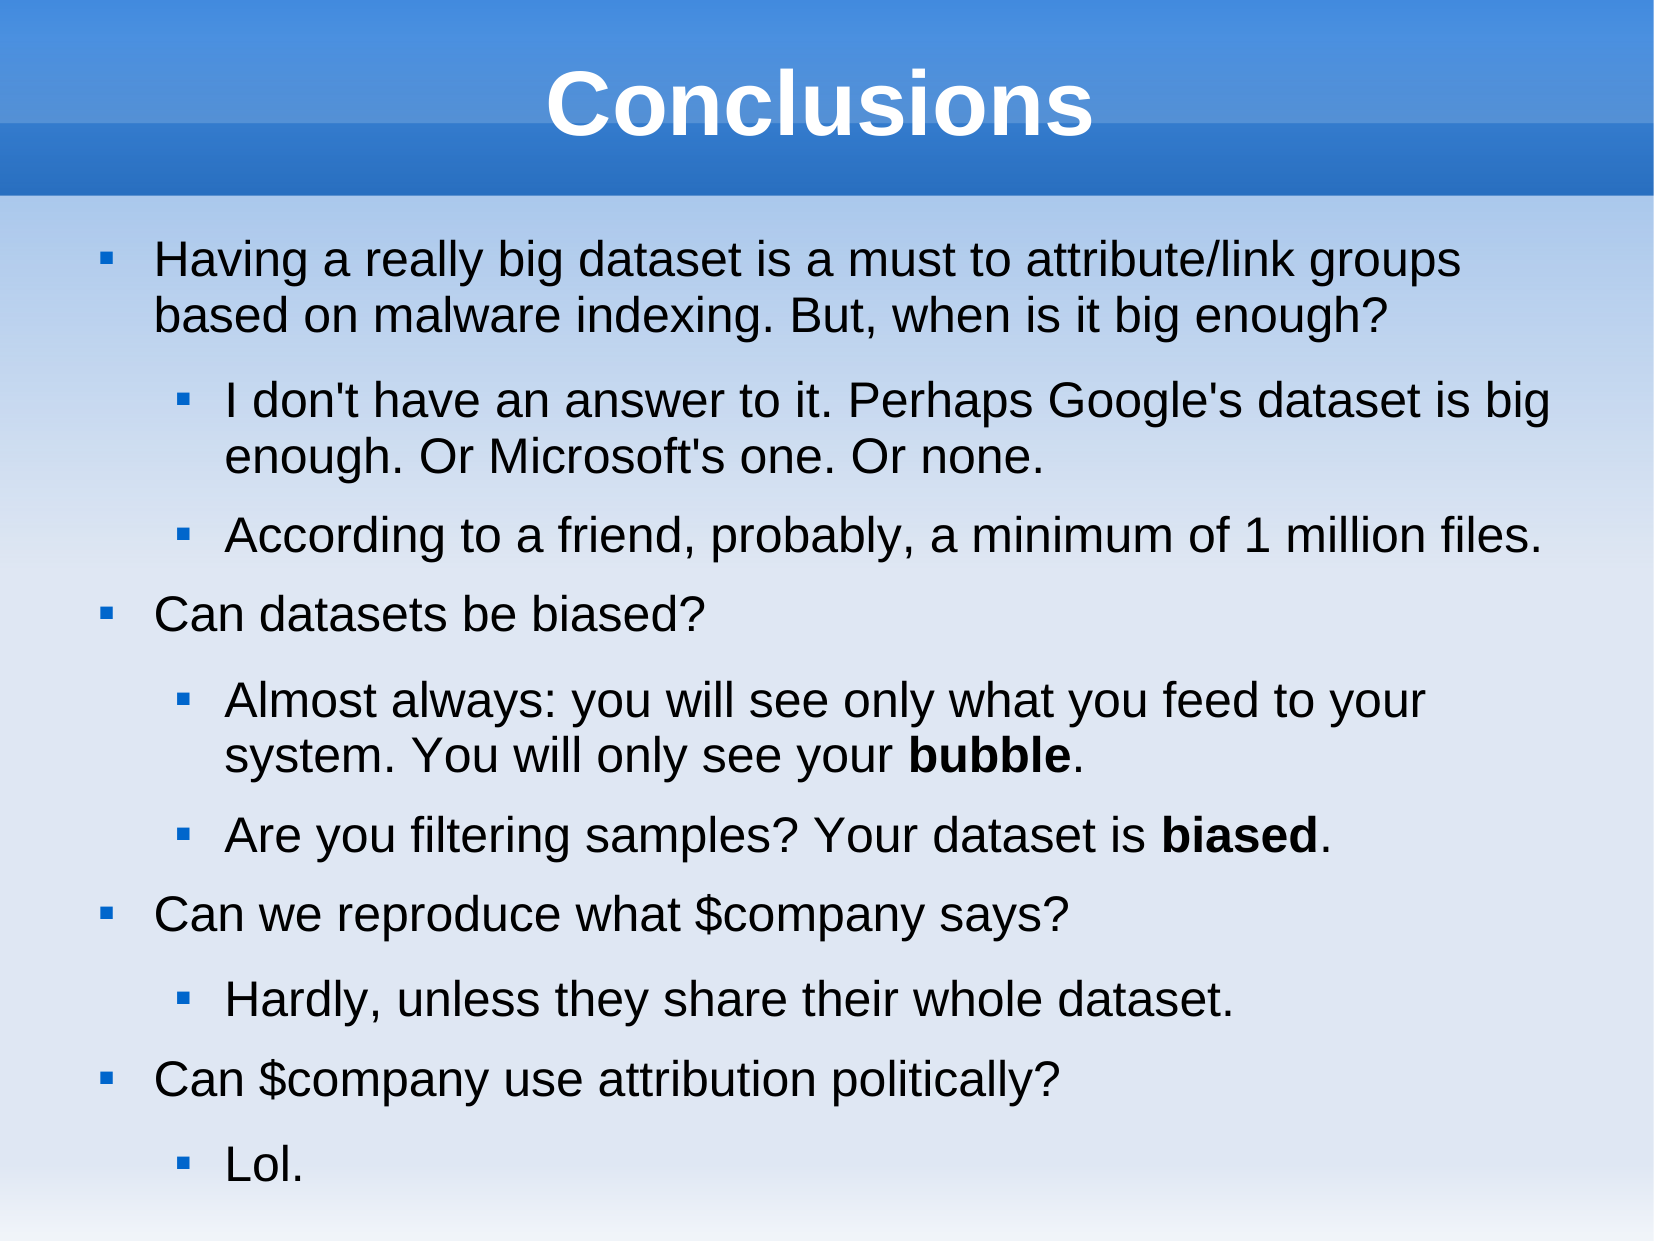

# Conclusions
Having a really big dataset is a must to attribute/link groups based on malware indexing. But, when is it big enough?
I don't have an answer to it. Perhaps Google's dataset is big enough. Or Microsoft's one. Or none.
According to a friend, probably, a minimum of 1 million files.
Can datasets be biased?
Almost always: you will see only what you feed to your system. You will only see your bubble.
Are you filtering samples? Your dataset is biased.
Can we reproduce what $company says?
Hardly, unless they share their whole dataset.
Can $company use attribution politically?
Lol.